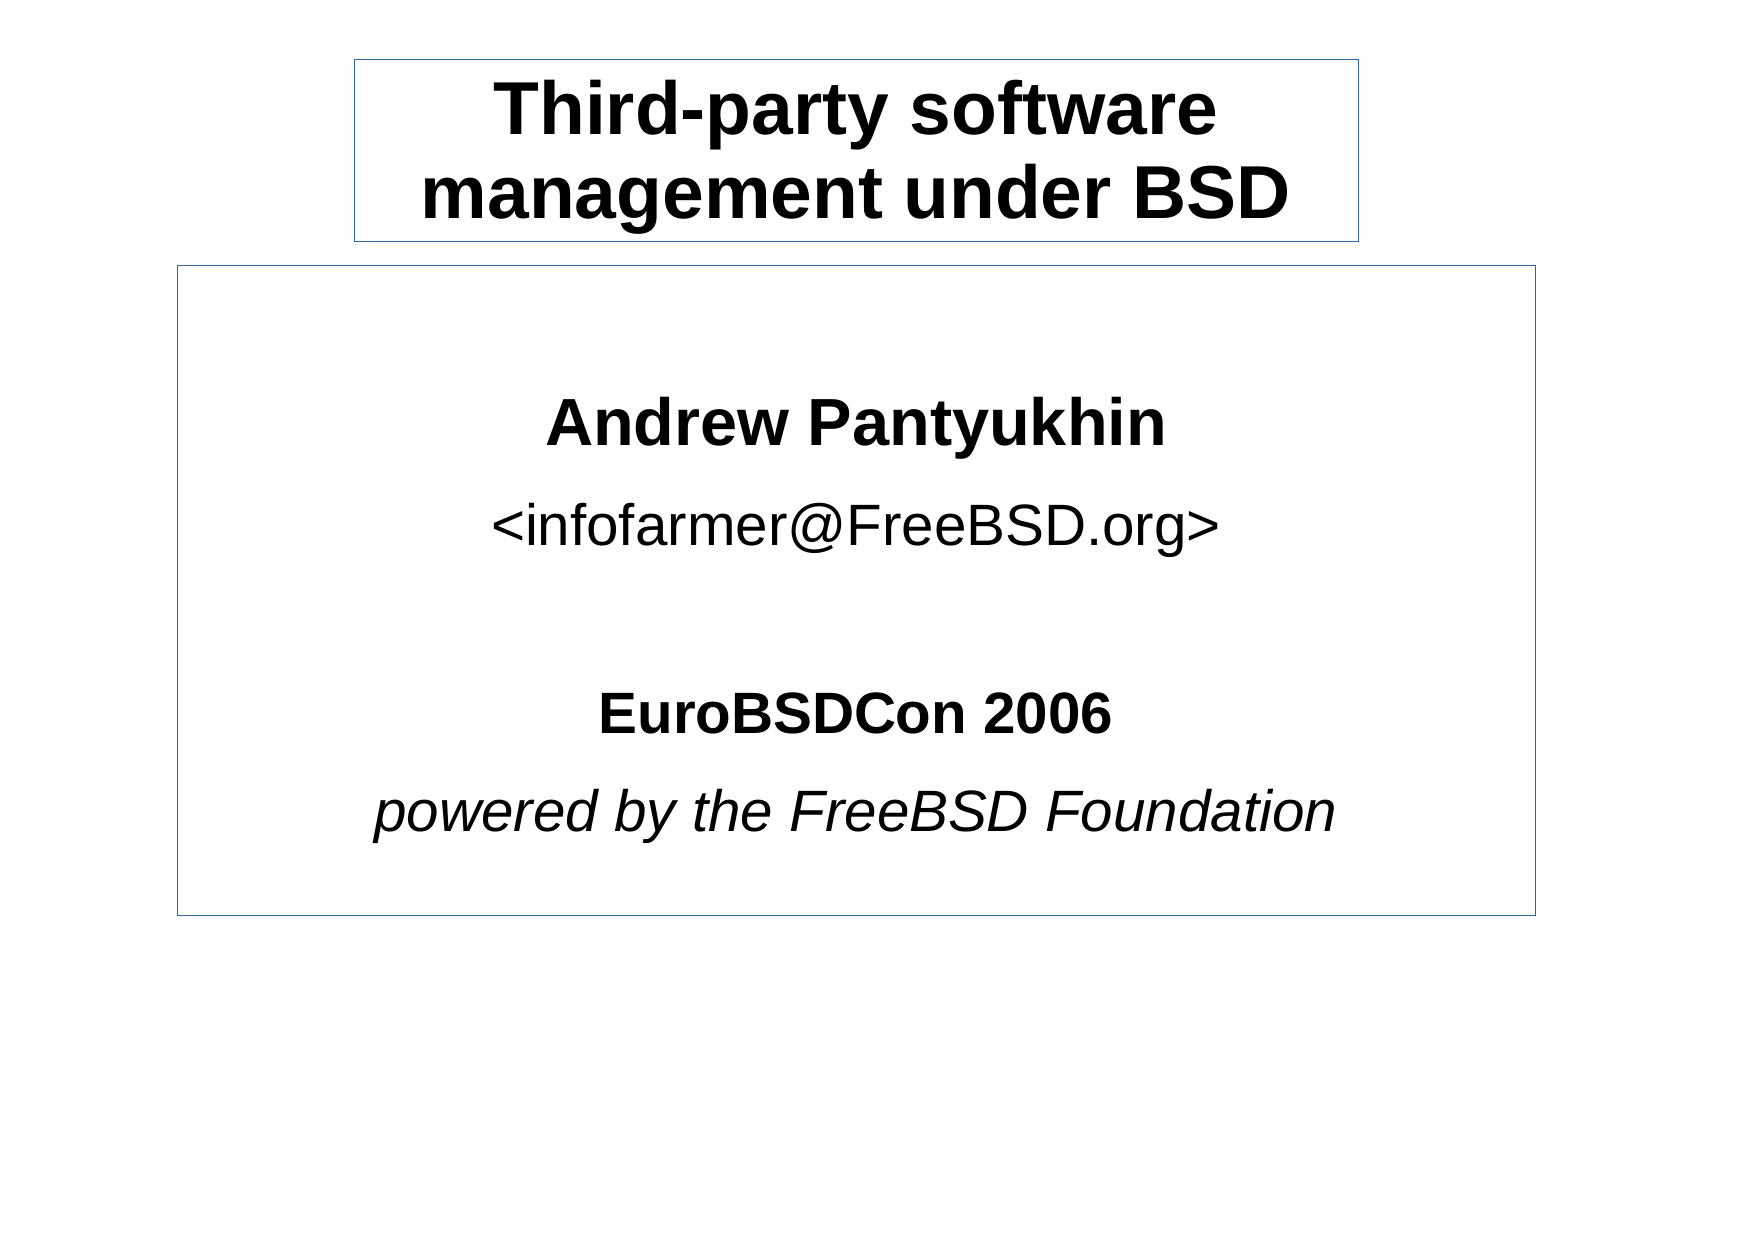

Third-party software
management under BSD
Andrew Pantyukhin
<infofarmer@FreeBSD.org>
EuroBSDCon 2006
powered by the FreeBSD Foundation